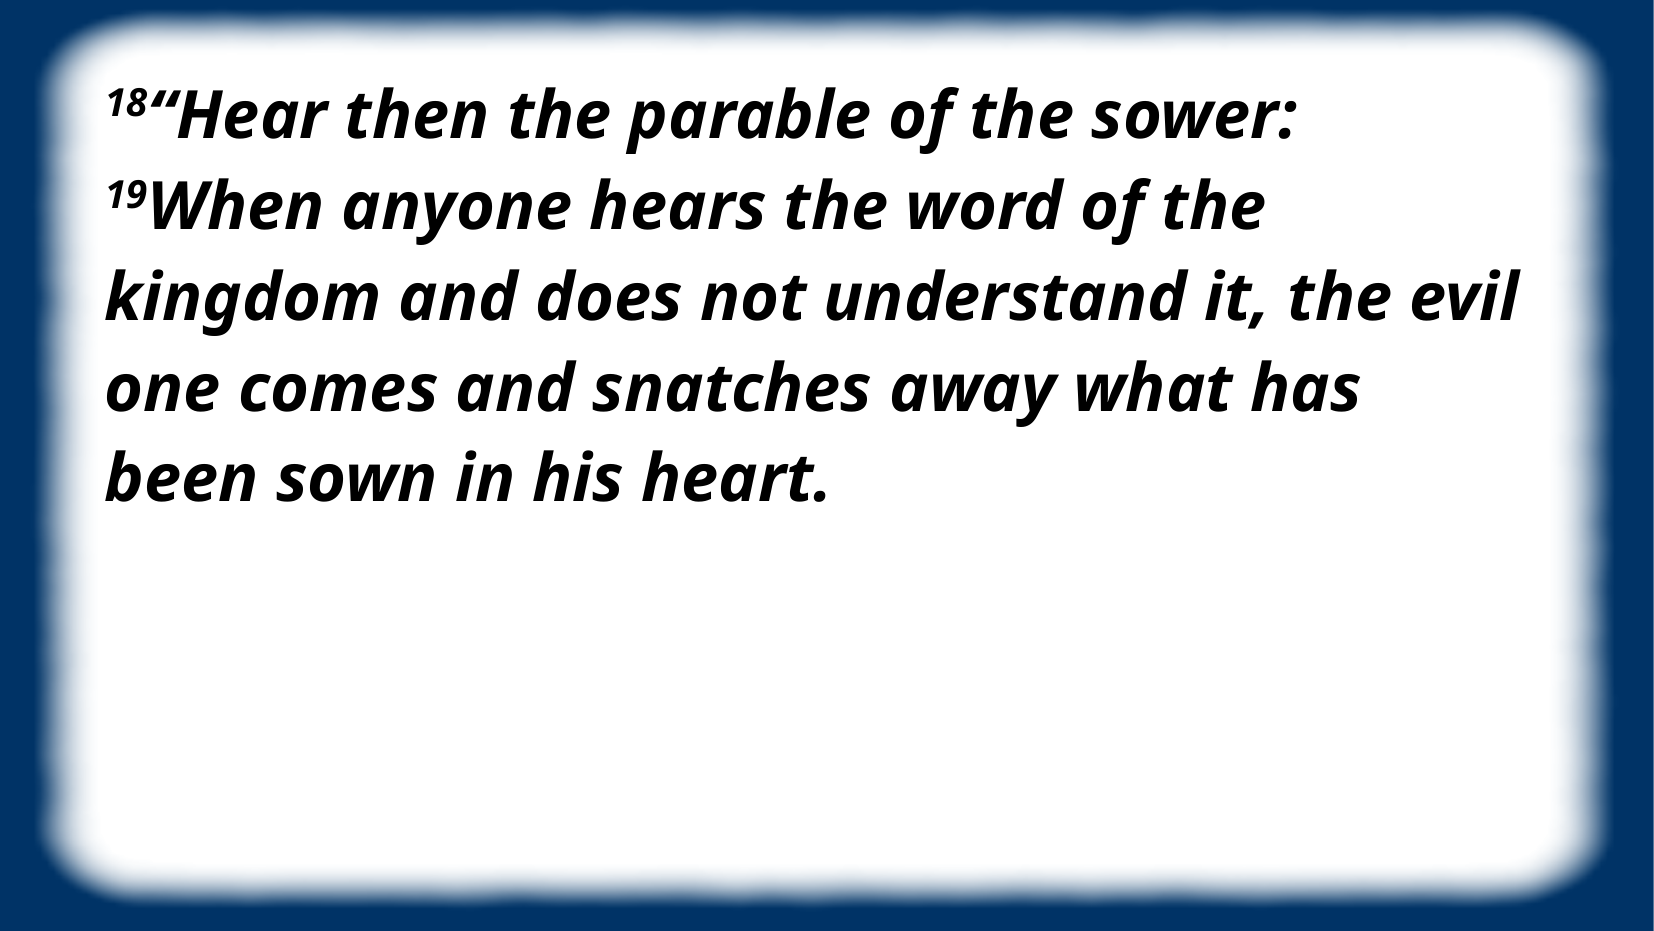

18“Hear then the parable of the sower: 19When anyone hears the word of the kingdom and does not understand it, the evil one comes and snatches away what has been sown in his heart.